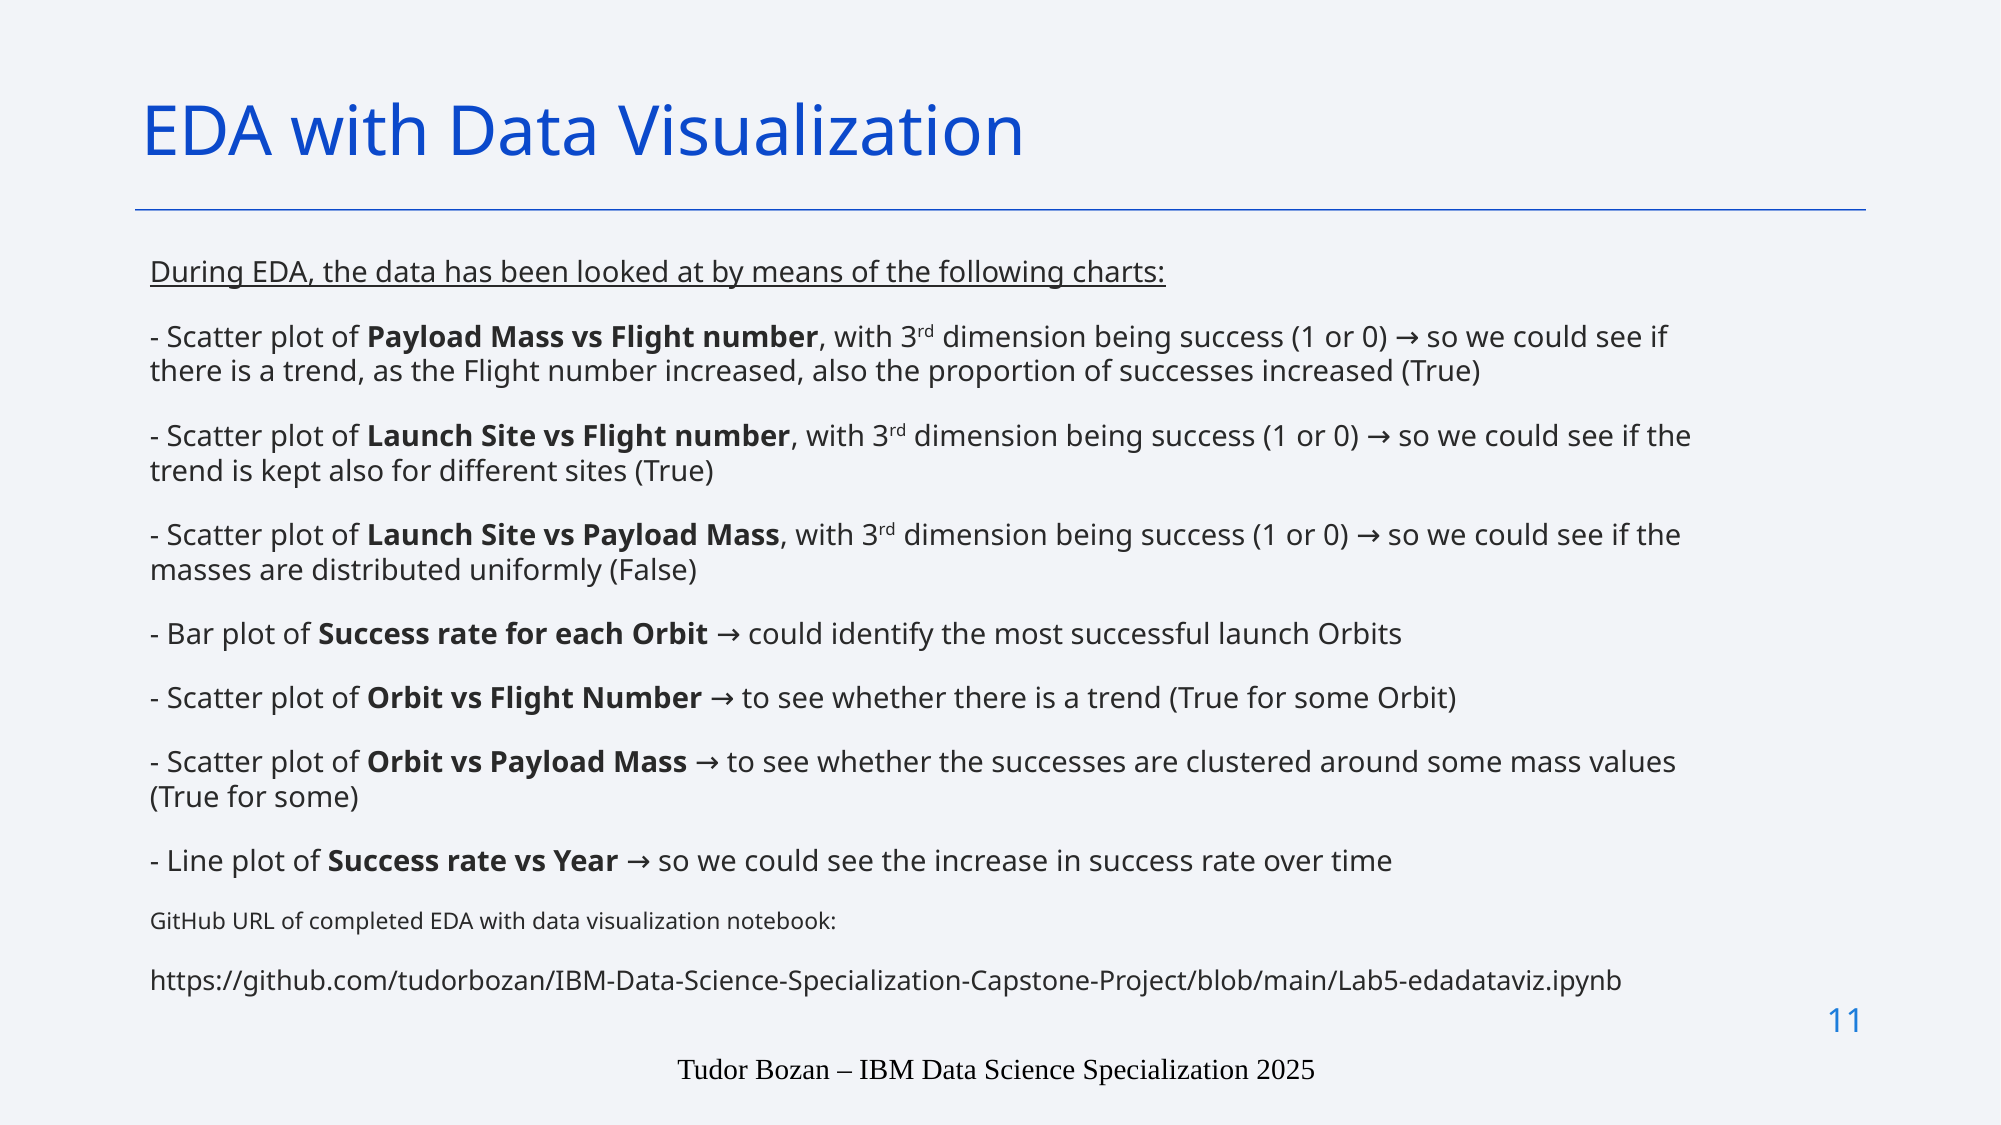

EDA with Data Visualization
During EDA, the data has been looked at by means of the following charts:
- Scatter plot of Payload Mass vs Flight number, with 3rd dimension being success (1 or 0) → so we could see if there is a trend, as the Flight number increased, also the proportion of successes increased (True)
- Scatter plot of Launch Site vs Flight number, with 3rd dimension being success (1 or 0) → so we could see if the trend is kept also for different sites (True)
- Scatter plot of Launch Site vs Payload Mass, with 3rd dimension being success (1 or 0) → so we could see if the masses are distributed uniformly (False)
- Bar plot of Success rate for each Orbit → could identify the most successful launch Orbits
- Scatter plot of Orbit vs Flight Number → to see whether there is a trend (True for some Orbit)
- Scatter plot of Orbit vs Payload Mass → to see whether the successes are clustered around some mass values (True for some)
- Line plot of Success rate vs Year → so we could see the increase in success rate over time
GitHub URL of completed EDA with data visualization notebook:
https://github.com/tudorbozan/IBM-Data-Science-Specialization-Capstone-Project/blob/main/Lab5-edadataviz.ipynb